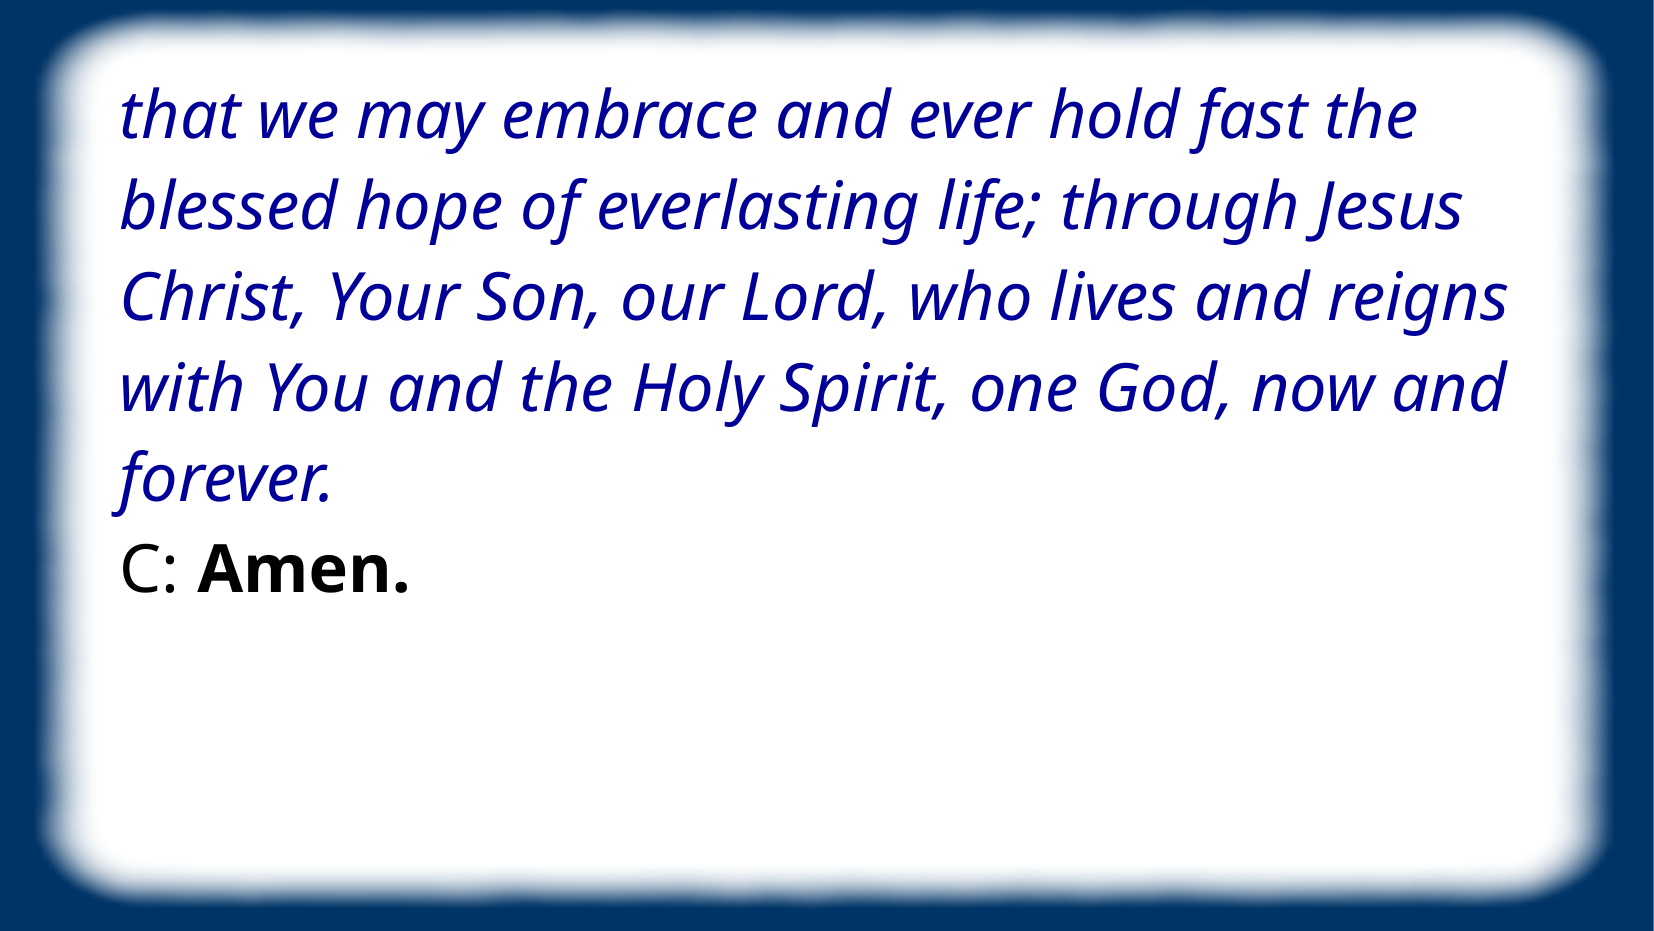

that we may embrace and ever hold fast the blessed hope of everlasting life; through Jesus Christ, Your Son, our Lord, who lives and reigns with You and the Holy Spirit, one God, now and forever.
C: Amen.